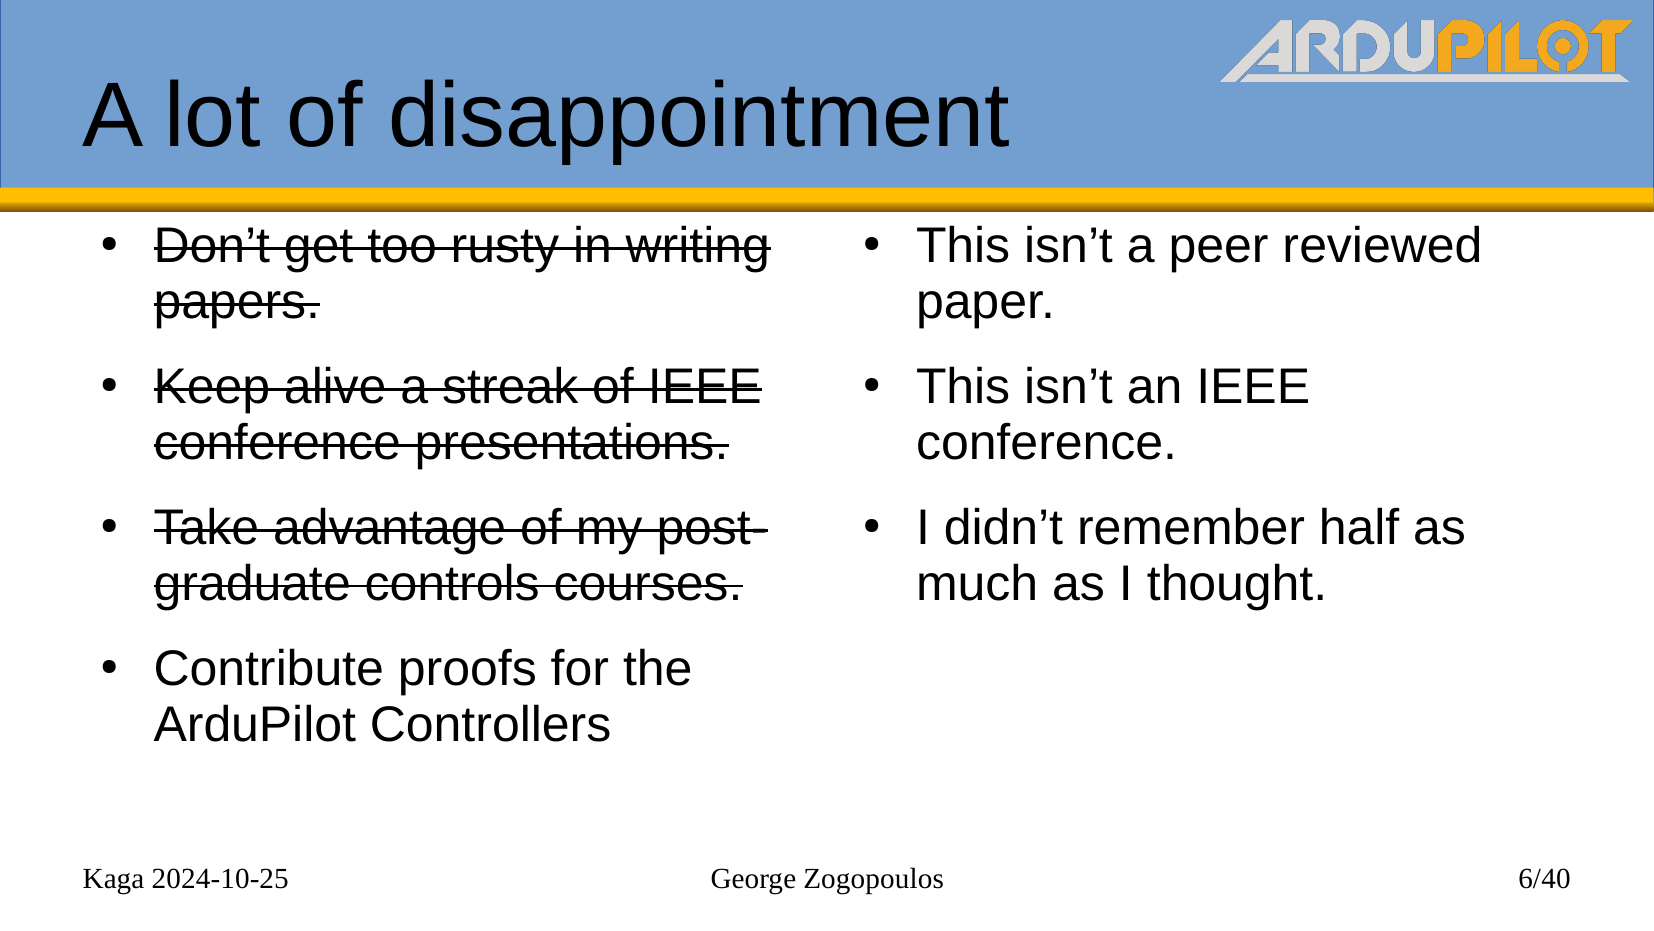

# A lot of disappointment
Don’t get too rusty in writing papers.
Keep alive a streak of IEEE conference presentations.
Take advantage of my post-graduate controls courses.
Contribute proofs for the ArduPilot Controllers
This isn’t a peer reviewed paper.
This isn’t an IEEE conference.
I didn’t remember half as much as I thought.
Kaga 2024-10-25
George Zogopoulos
6